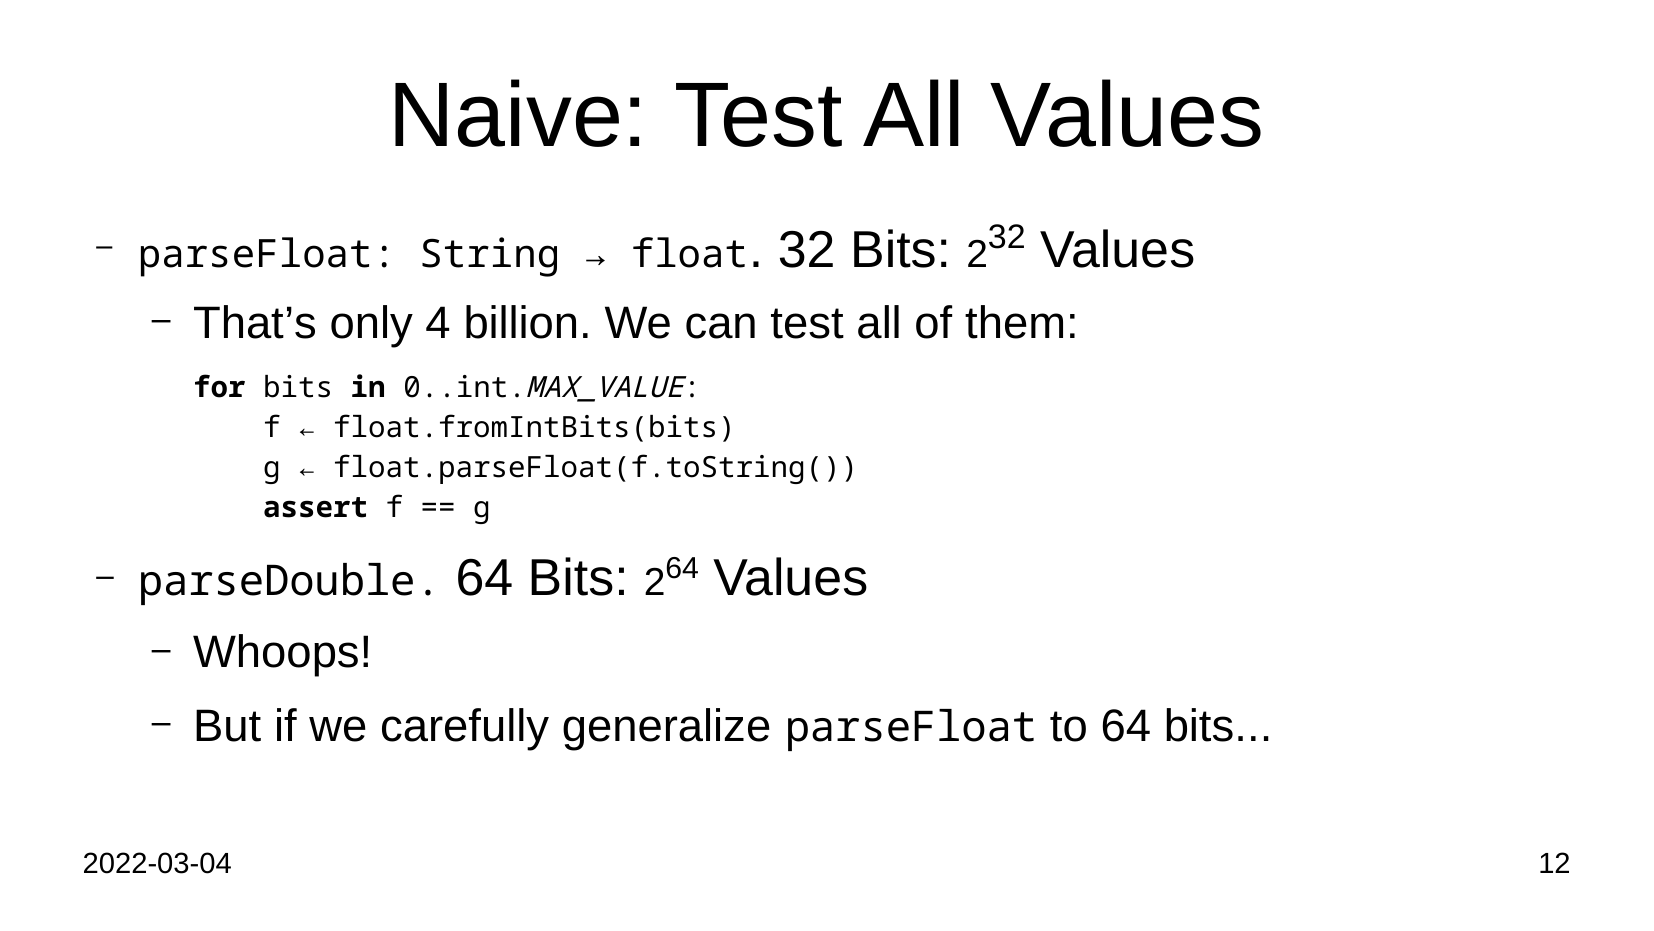

# Naive: Test All Values
parseFloat: String → float. 32 Bits: 232 Values
That’s only 4 billion. We can test all of them:
for bits in 0..int.MAX_VALUE:
 f ← float.fromIntBits(bits)
 g ← float.parseFloat(f.toString())
 assert f == g
parseDouble. 64 Bits: 264 Values
Whoops!
But if we carefully generalize parseFloat to 64 bits...
2022-03-04
12